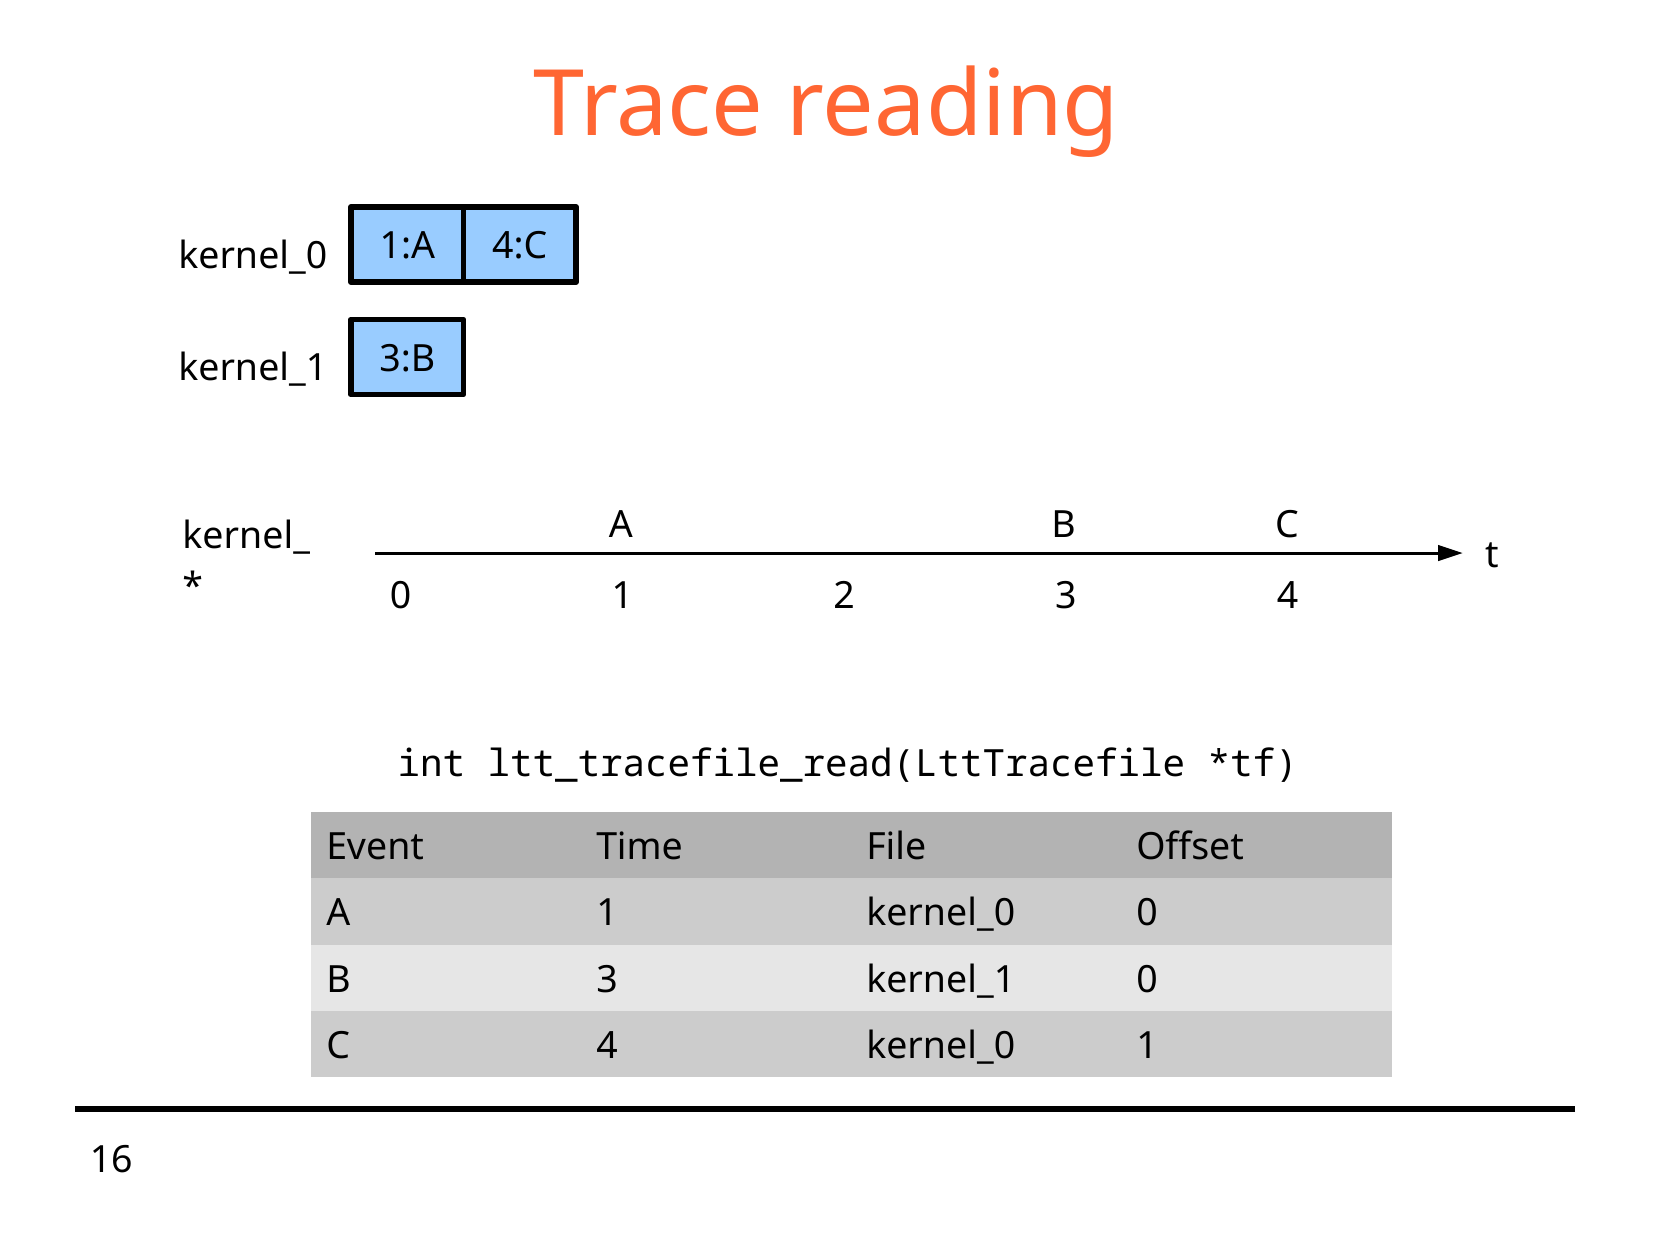

# Trace reading
1:A
4:C
kernel_0
3:B
kernel_1
A
B
C
kernel_*
t
0
1
2
3
4
int ltt_tracefile_read(LttTracefile *tf)
| Event | Time | File | Offset |
| --- | --- | --- | --- |
| A | 1 | kernel\_0 | 0 |
| B | 3 | kernel\_1 | 0 |
| C | 4 | kernel\_0 | 1 |